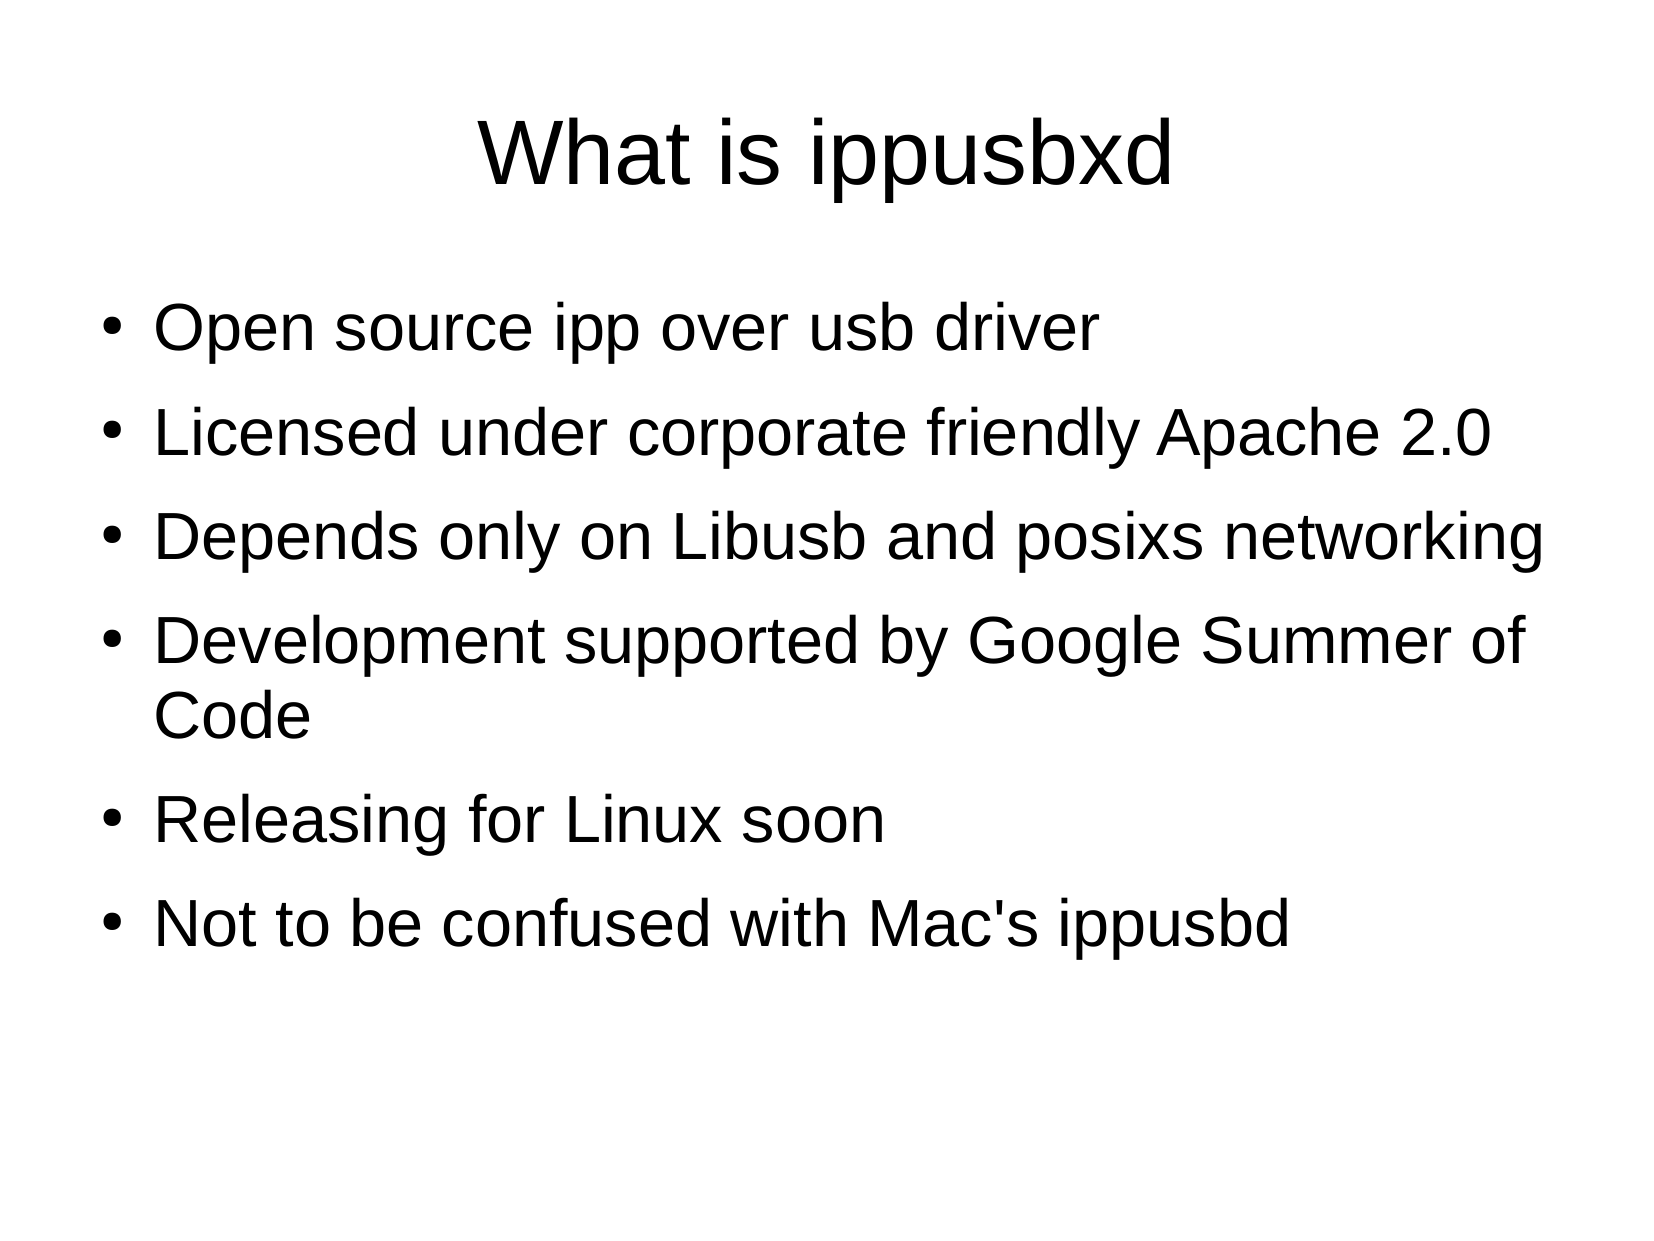

# What is ippusbxd
Open source ipp over usb driver
Licensed under corporate friendly Apache 2.0
Depends only on Libusb and posixs networking
Development supported by Google Summer of Code
Releasing for Linux soon
Not to be confused with Mac's ippusbd